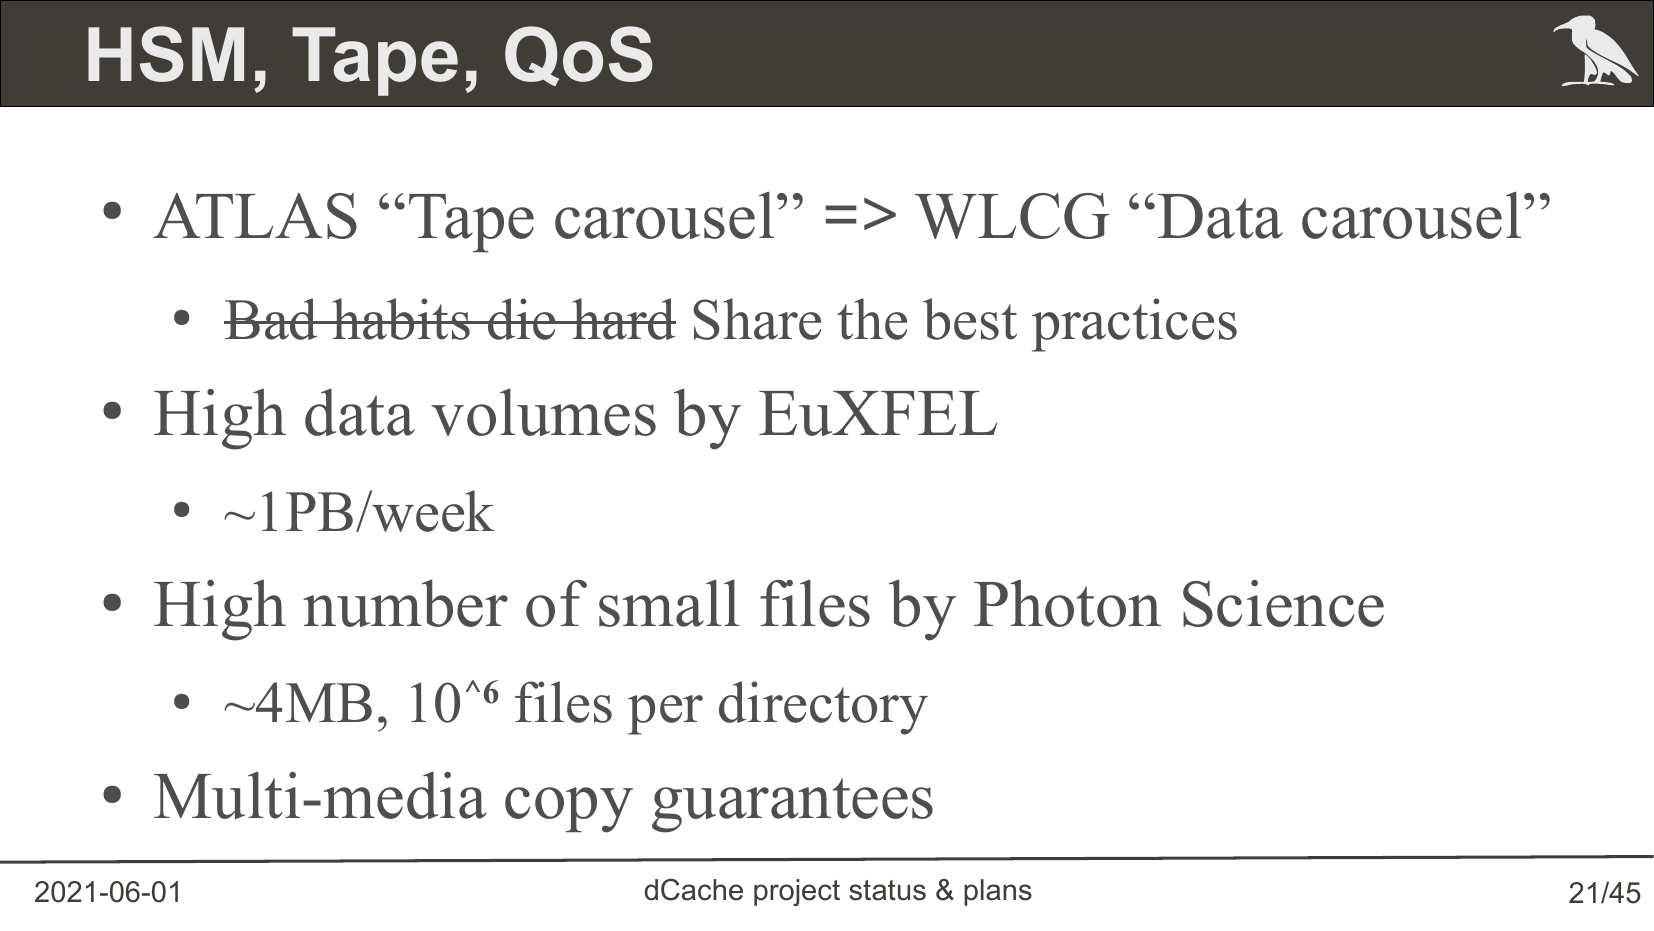

# HSM, Tape, QoS
ATLAS “Tape carousel” => WLCG “Data carousel”
Bad habits die hard Share the best practices
High data volumes by EuXFEL
~1PB/week
High number of small files by Photon Science
~4MB, 10^6 files per directory
Multi-media copy guarantees
dCache project status & plans
2021-06-01
21